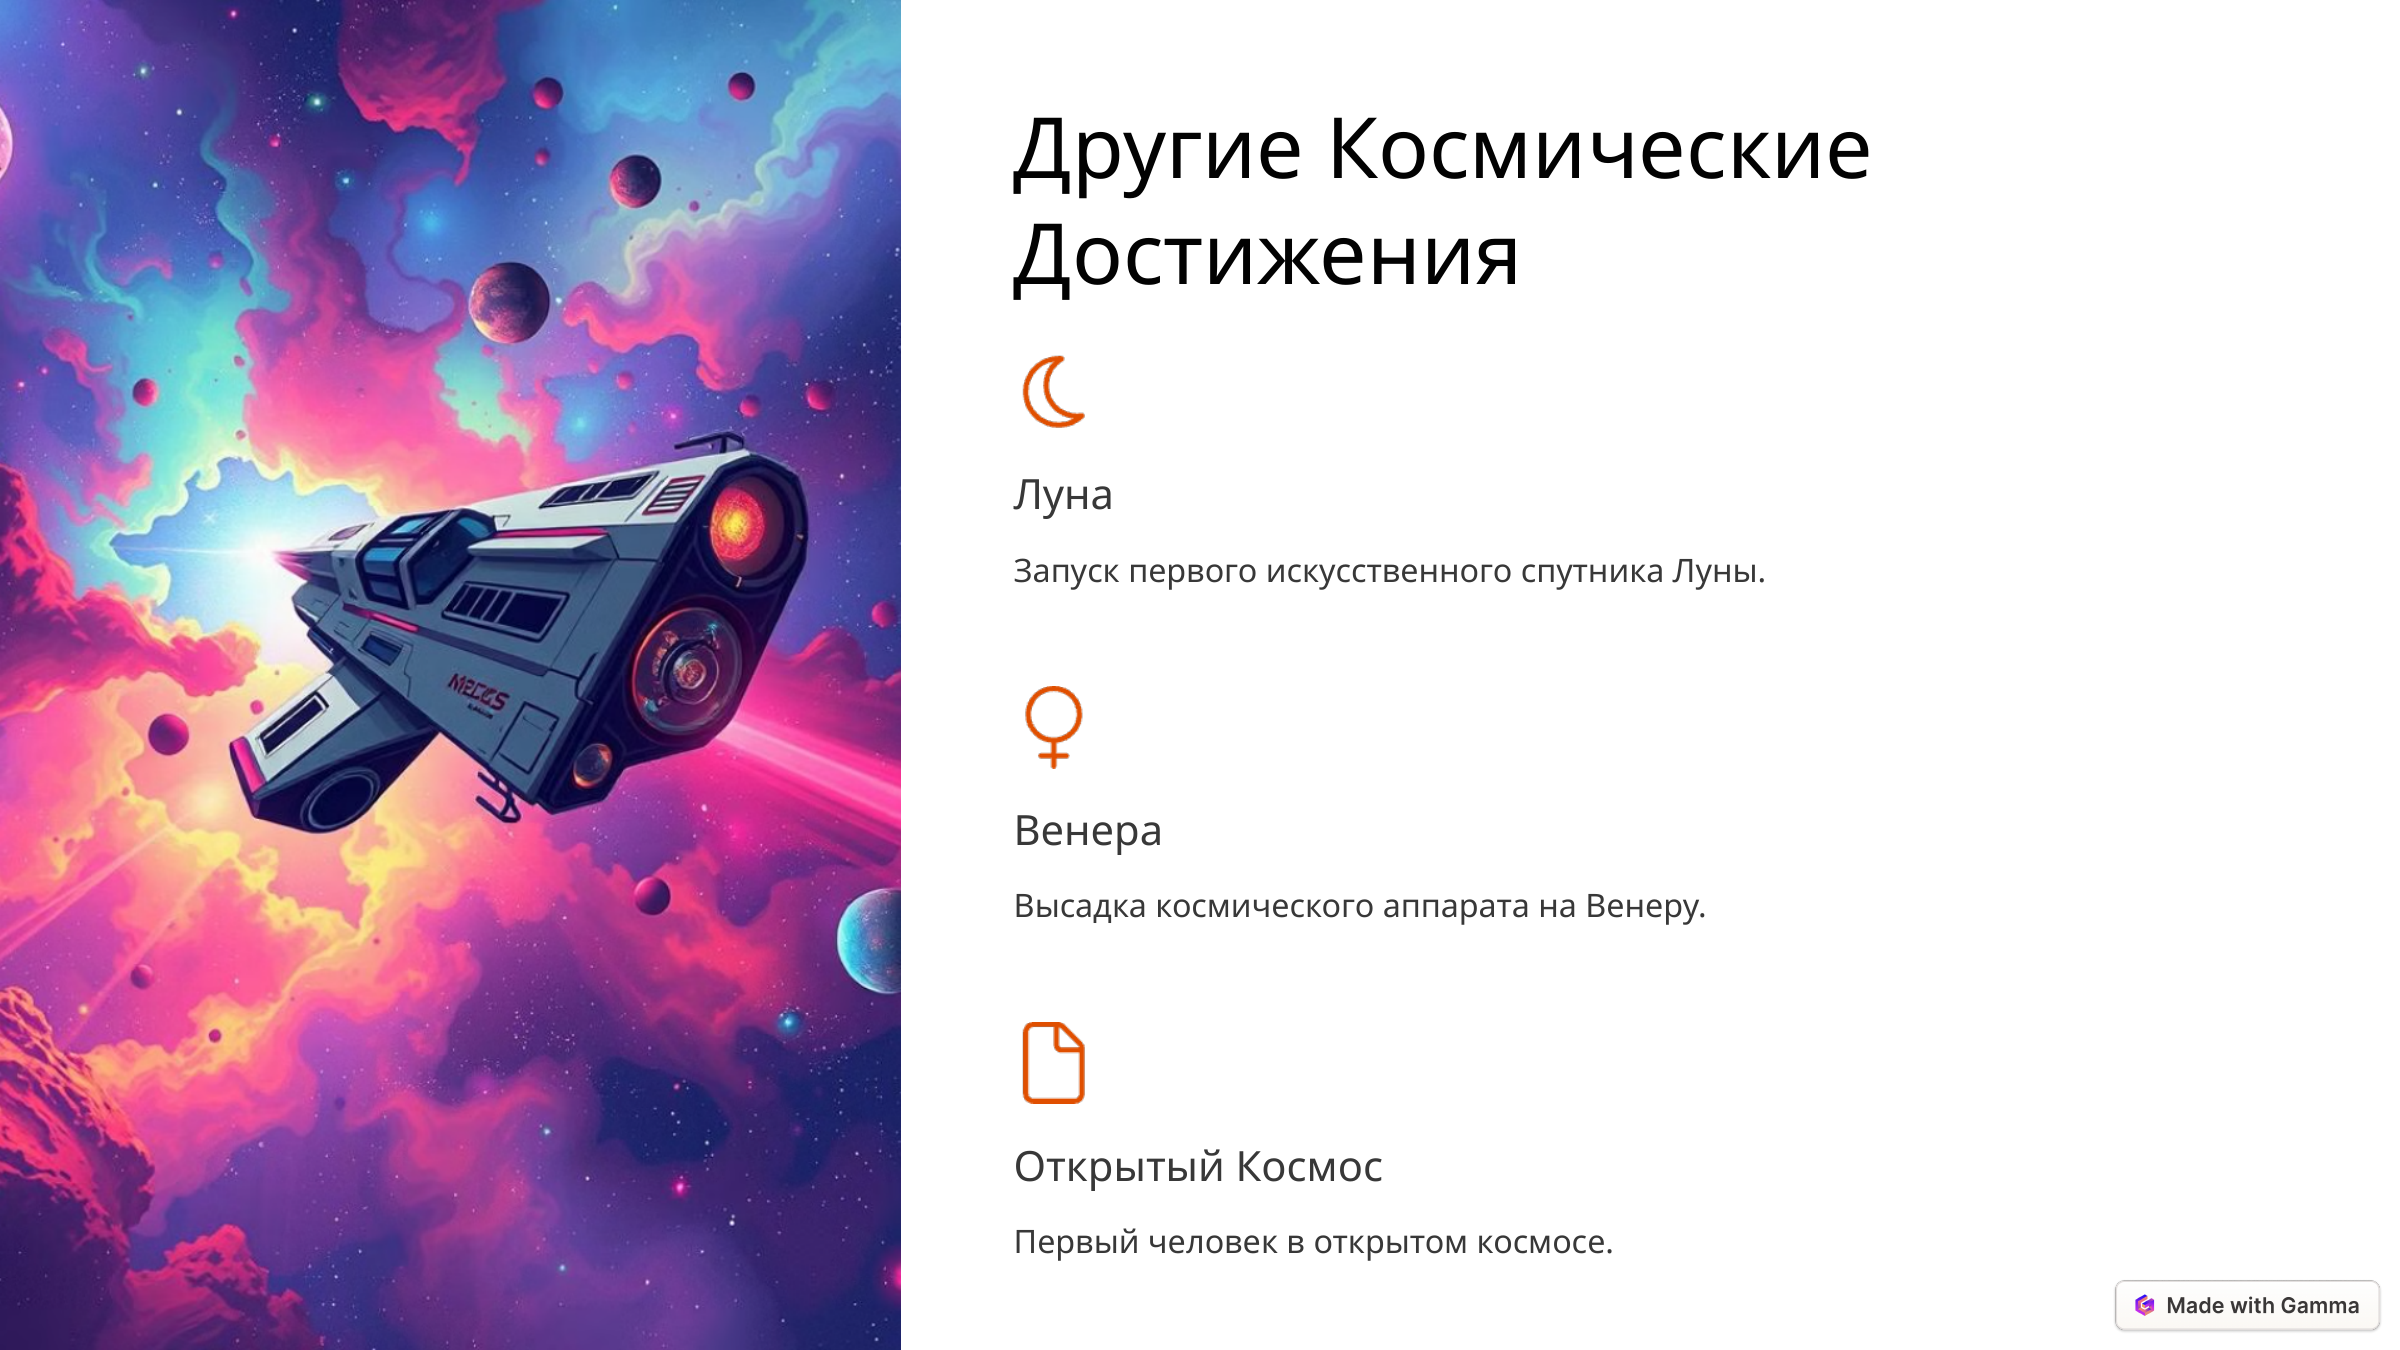

Другие Космические Достижения
Луна
Запуск первого искусственного спутника Луны.
Венера
Высадка космического аппарата на Венеру.
Открытый Космос
Первый человек в открытом космосе.